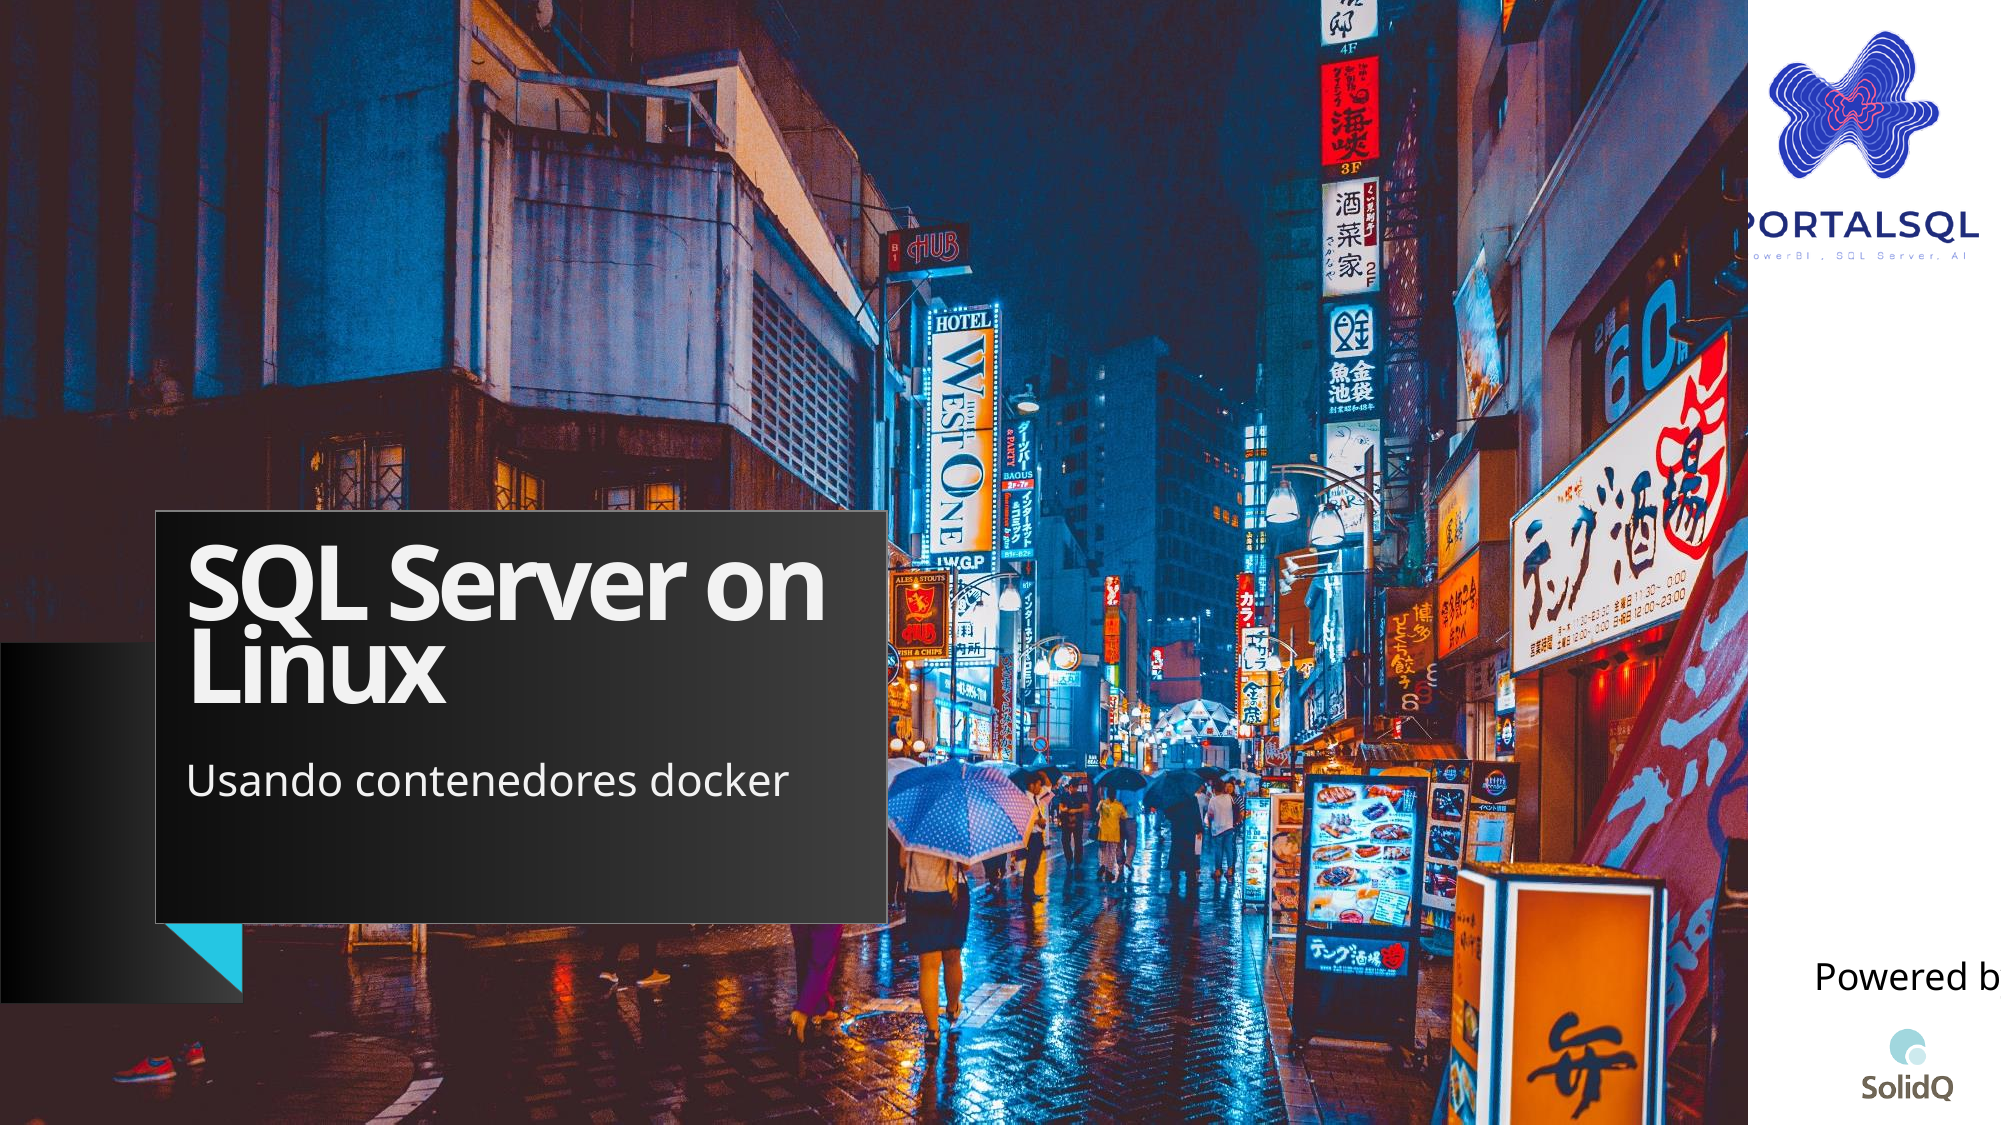

# SQL Server on Linux
Usando contenedores docker